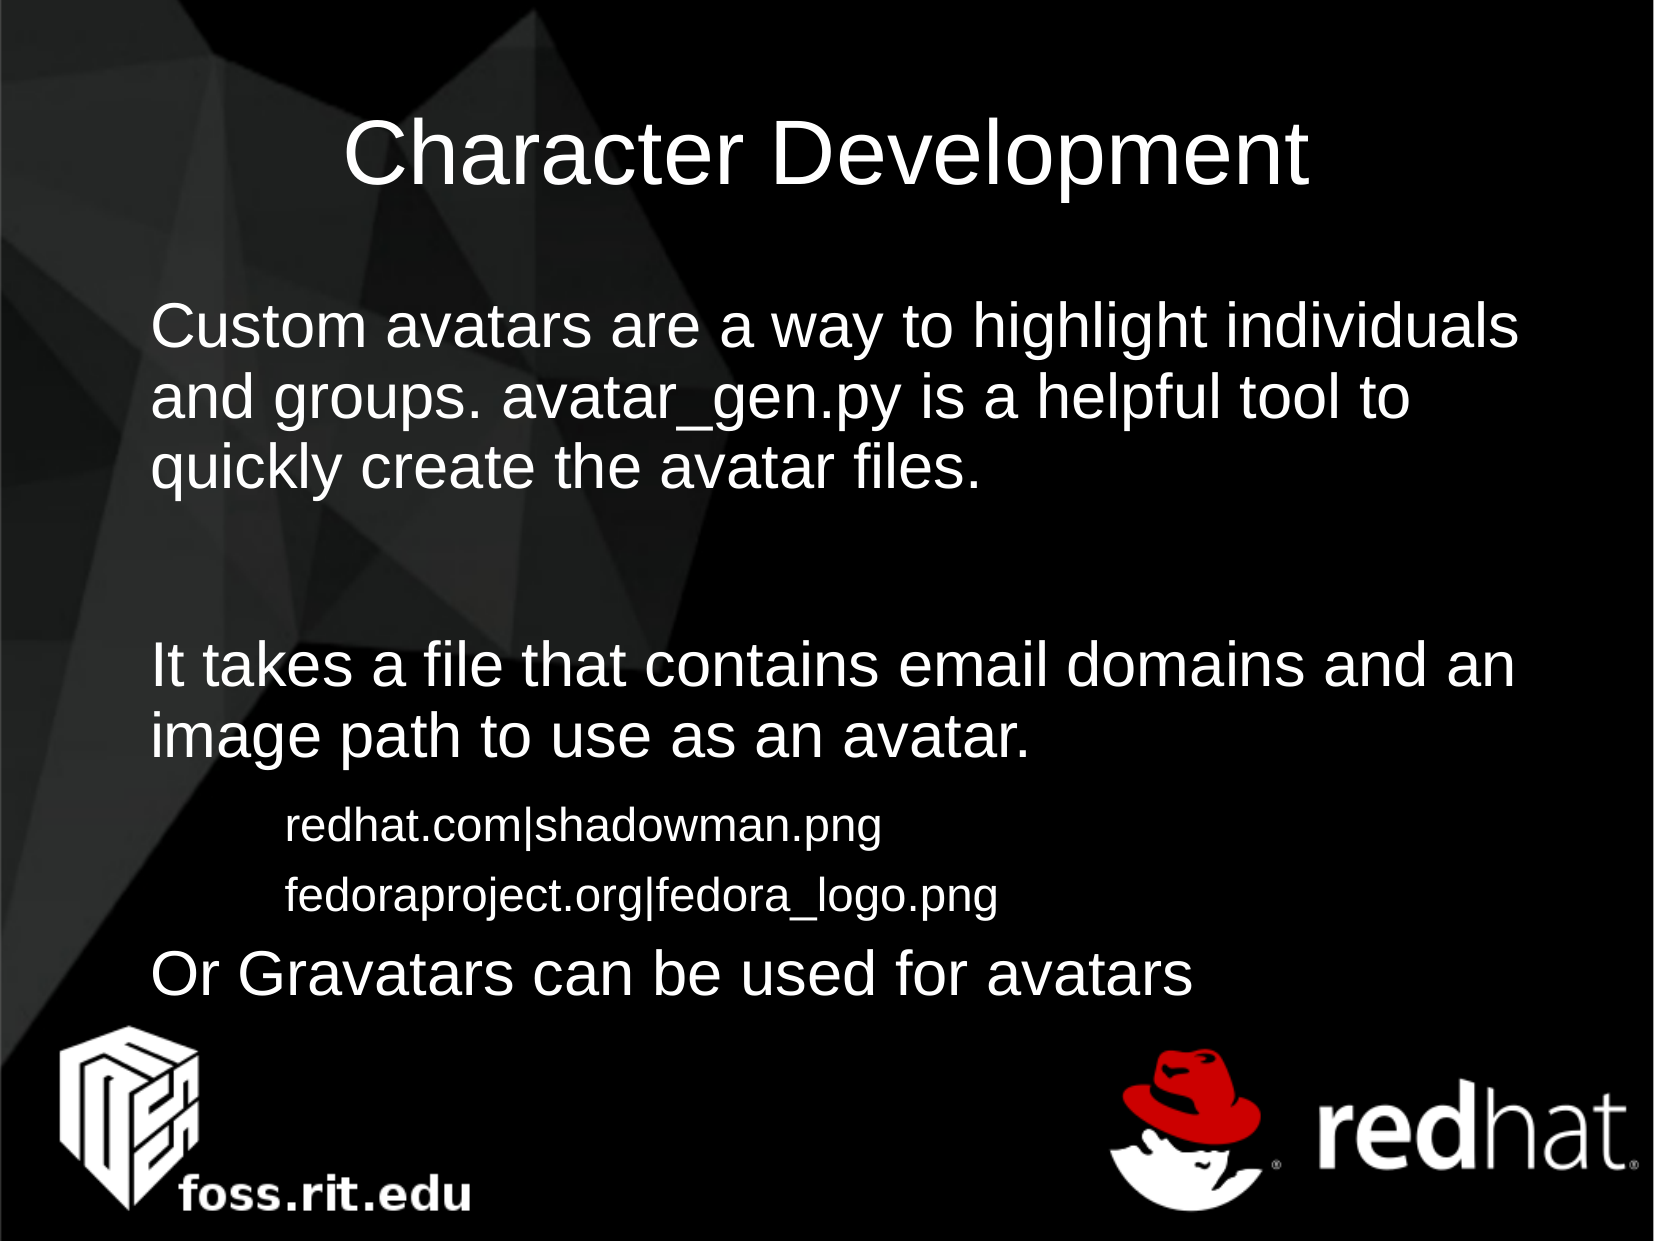

# Character Development
Custom avatars are a way to highlight individuals and groups. avatar_gen.py is a helpful tool to quickly create the avatar files.
It takes a file that contains email domains and an image path to use as an avatar.
redhat.com|shadowman.png
fedoraproject.org|fedora_logo.png
Or Gravatars can be used for avatars